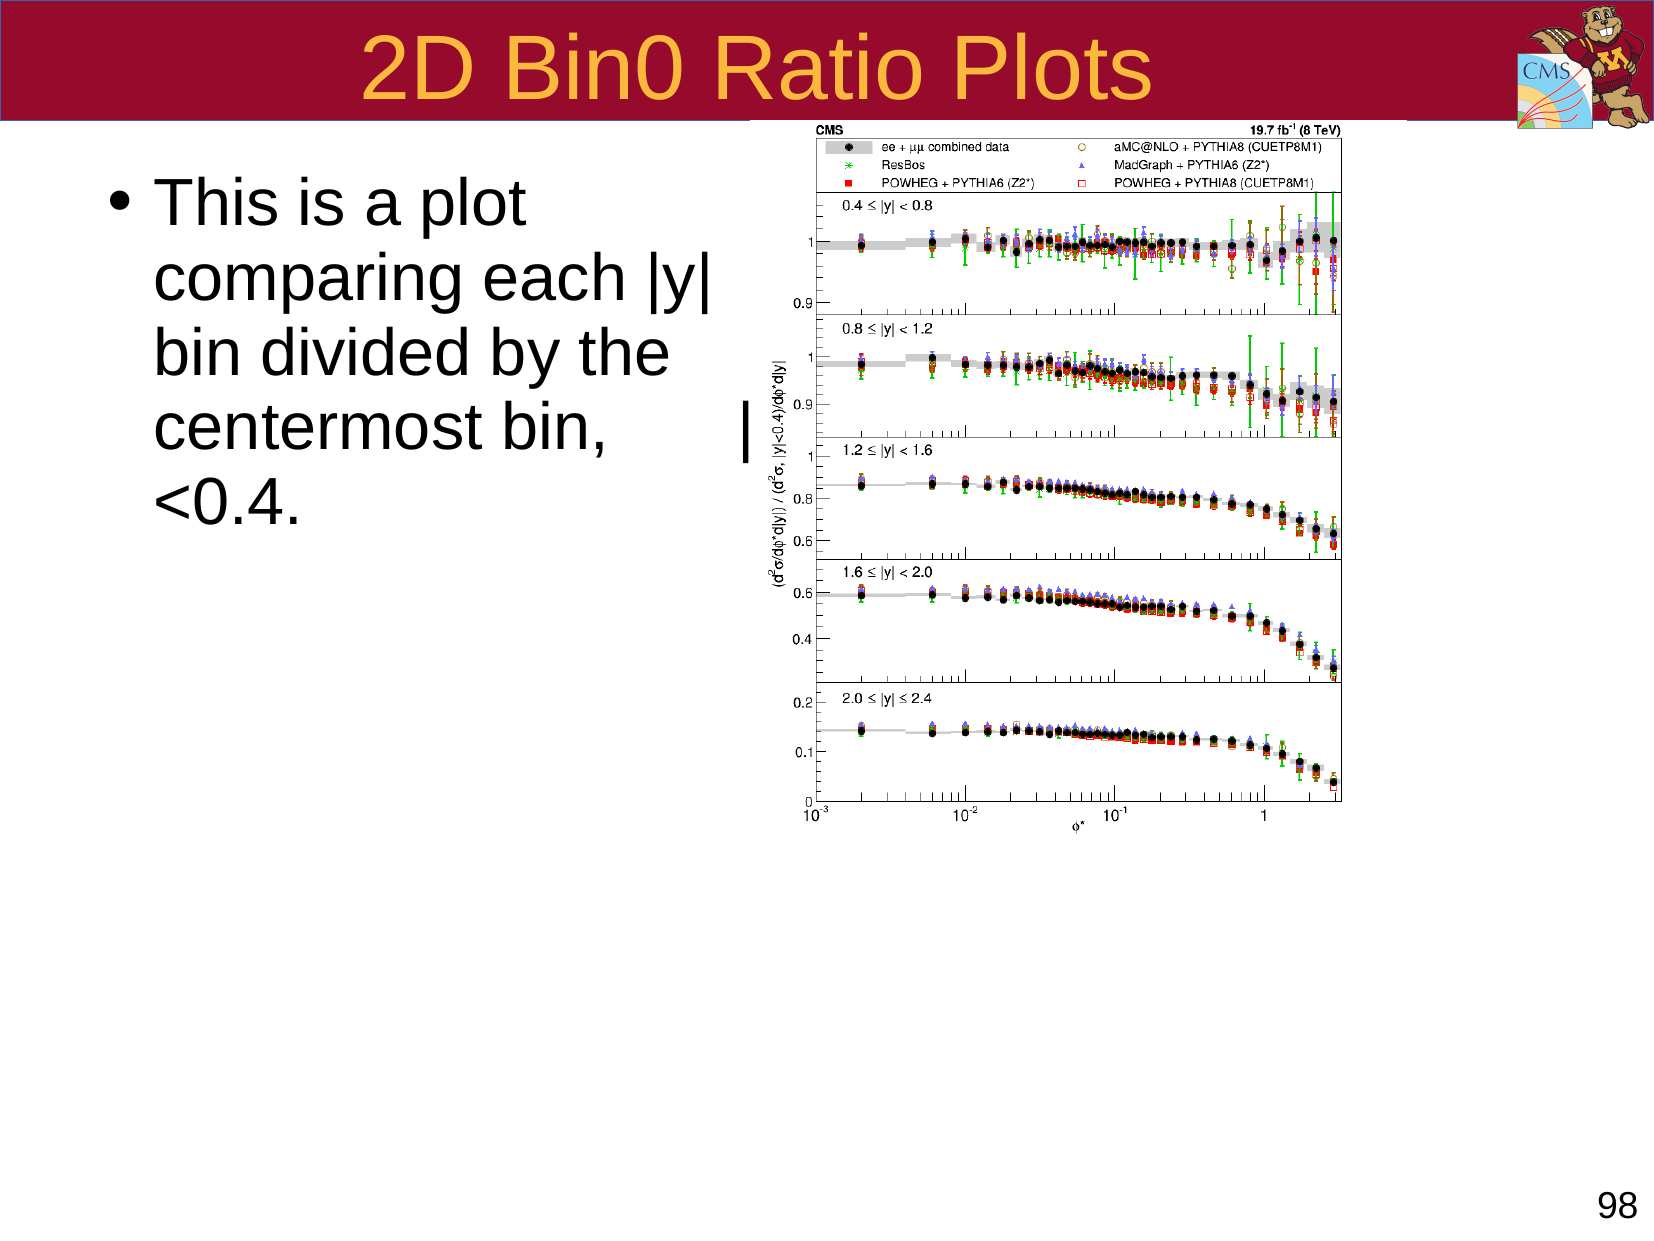

# 2D Bin0 Ratio Plots
This is a plot comparing each |y| bin divided by the centermost bin, |y|<0.4.
98